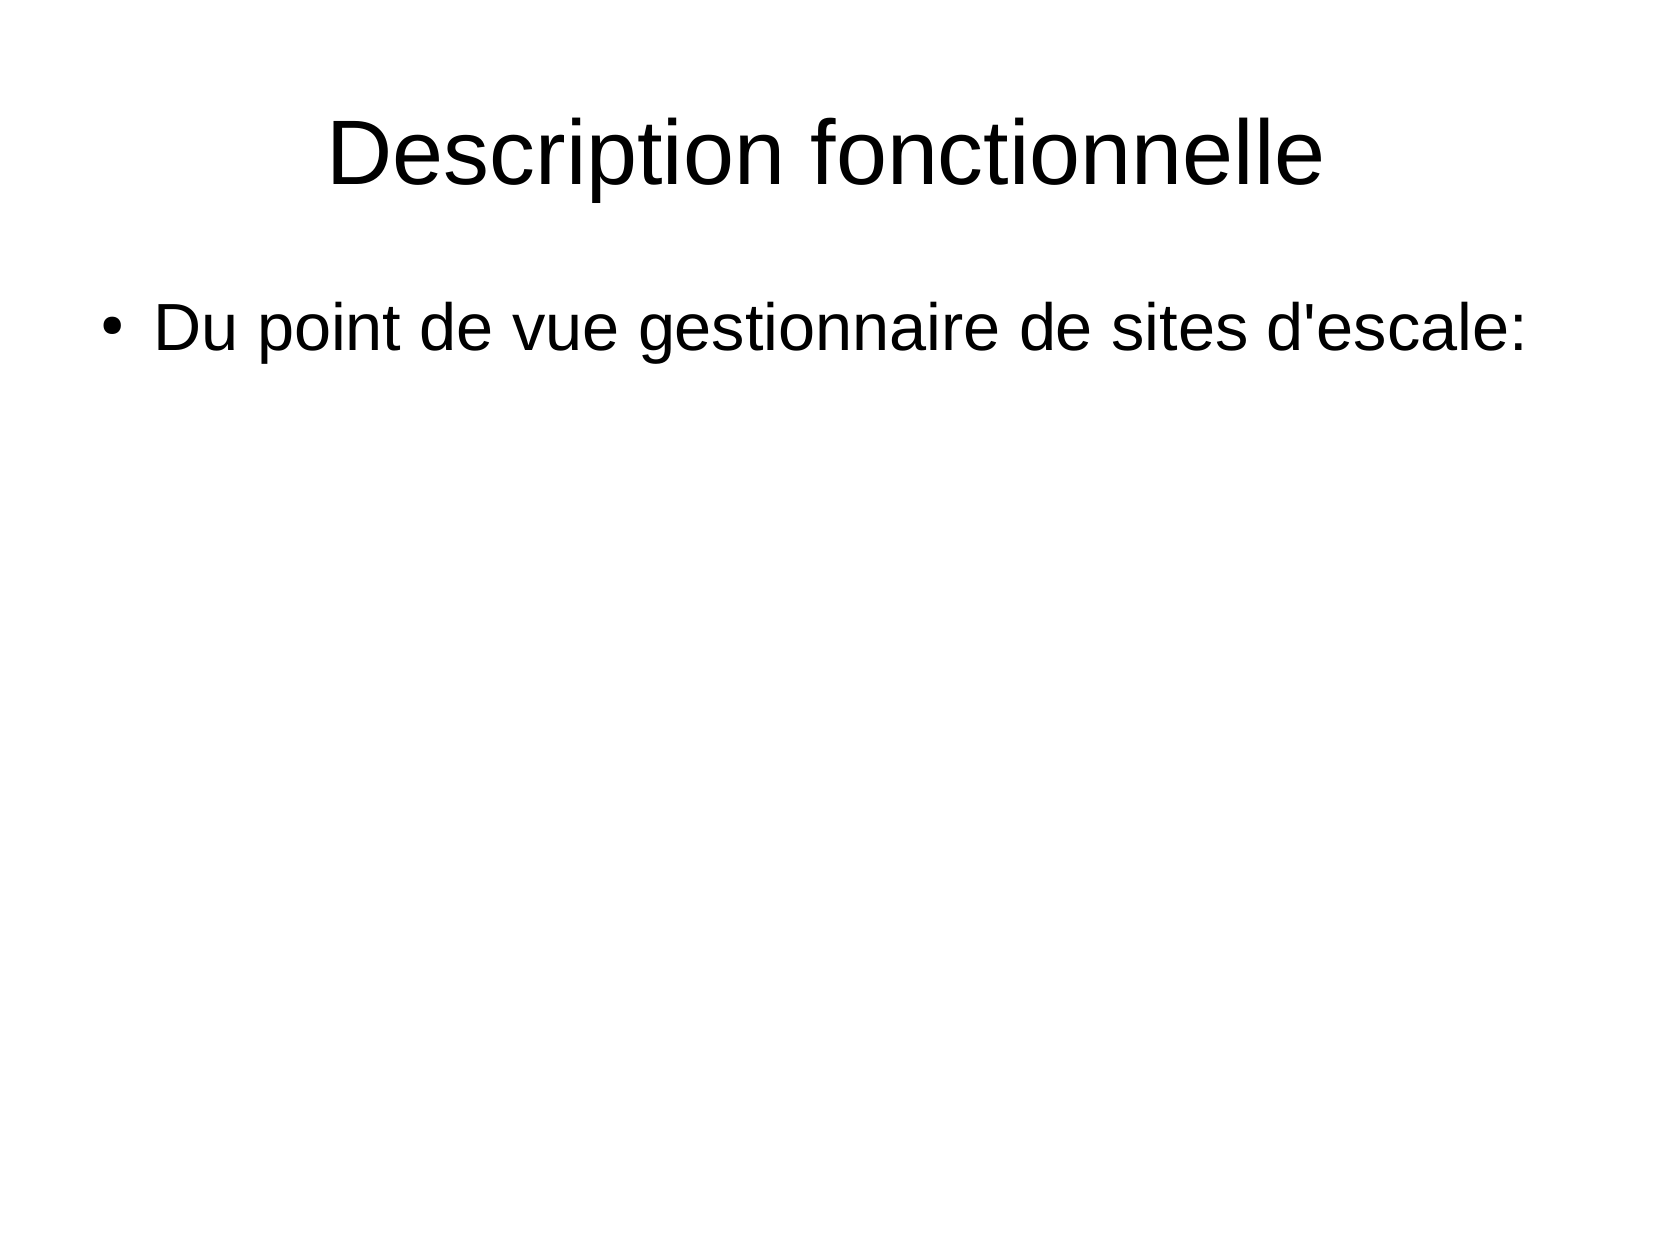

# Description fonctionnelle
Du point de vue gestionnaire de sites d'escale: